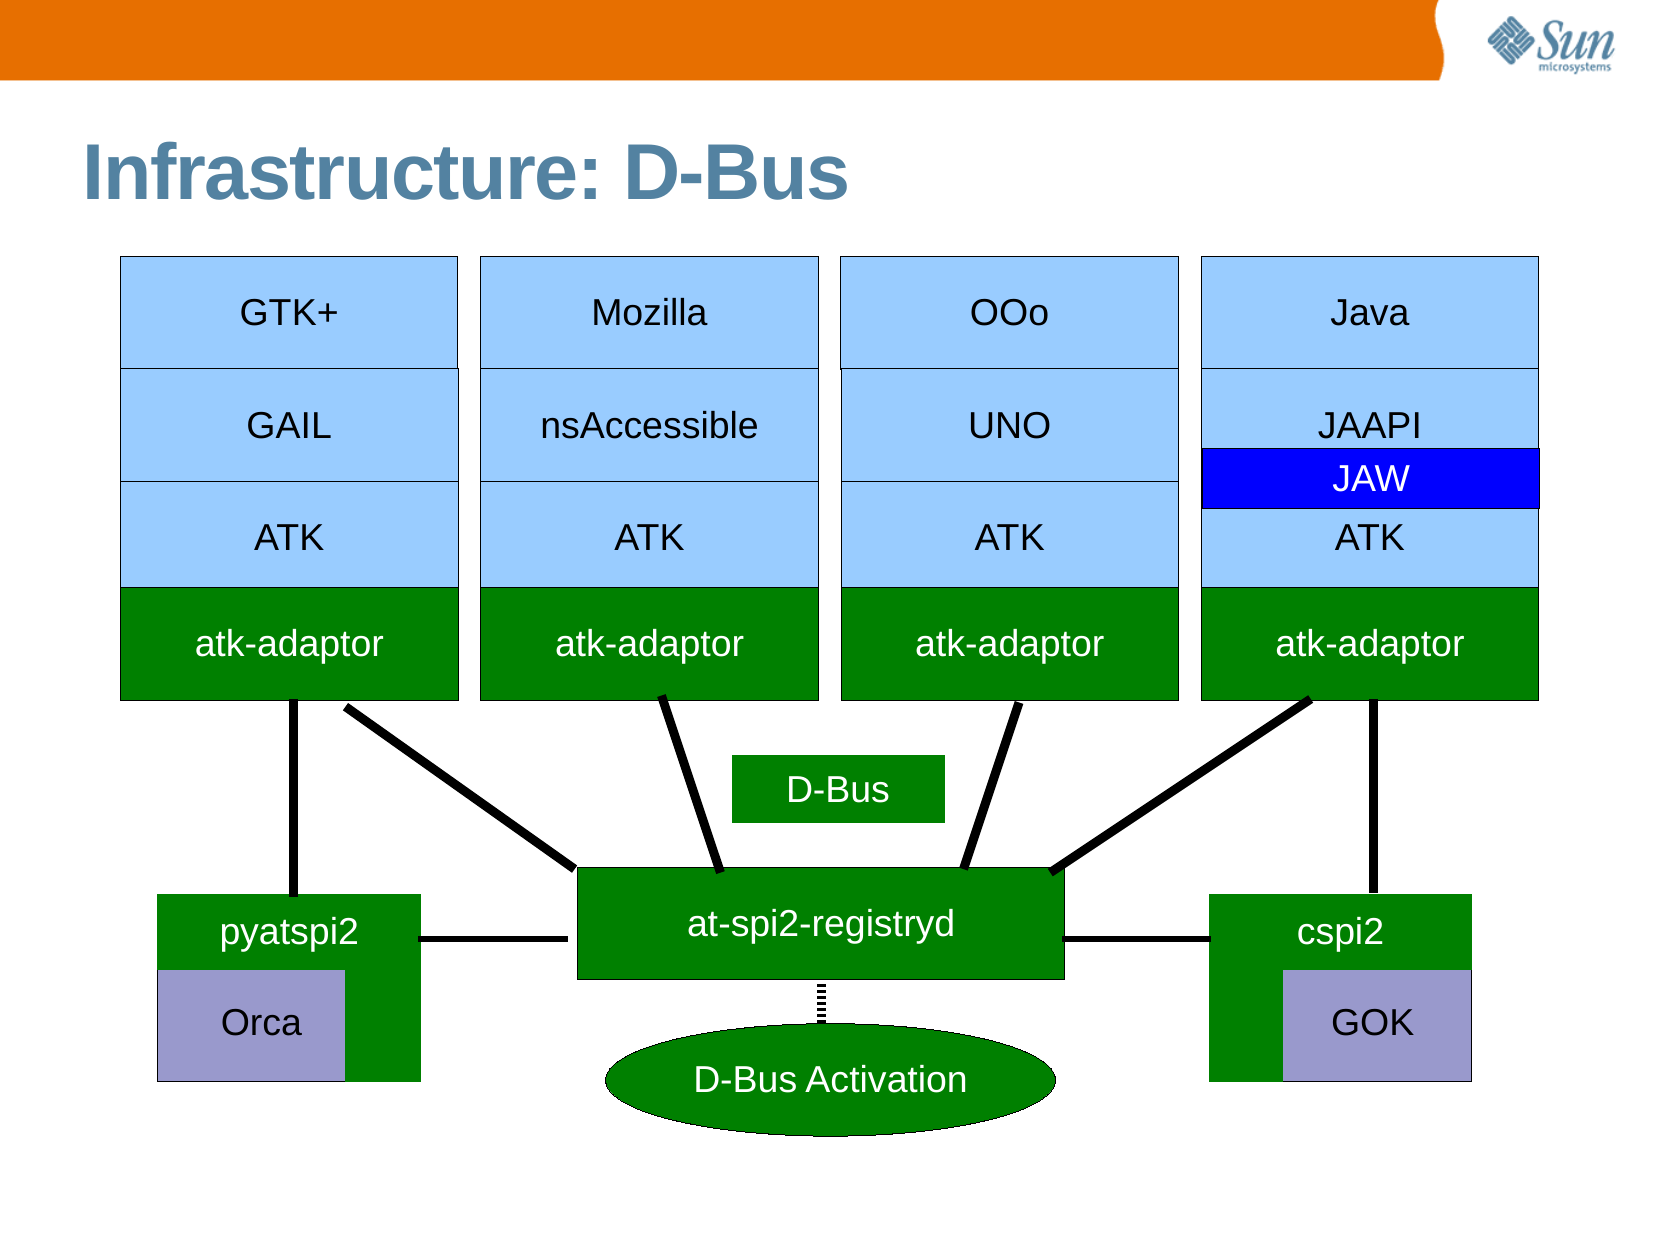

# Infrastructure: D-Bus
GTK+
Mozilla
OOo
Java
GAIL
nsAccessible
UNO
JAAPI
JAW
ATK
ATK
ATK
ATK
atk-adaptor
atk-adaptor
atk-adaptor
atk-adaptor
D-Bus
at-spi2-registryd
pyatspi2
cspi2
Orca
GOK
D-Bus Activation